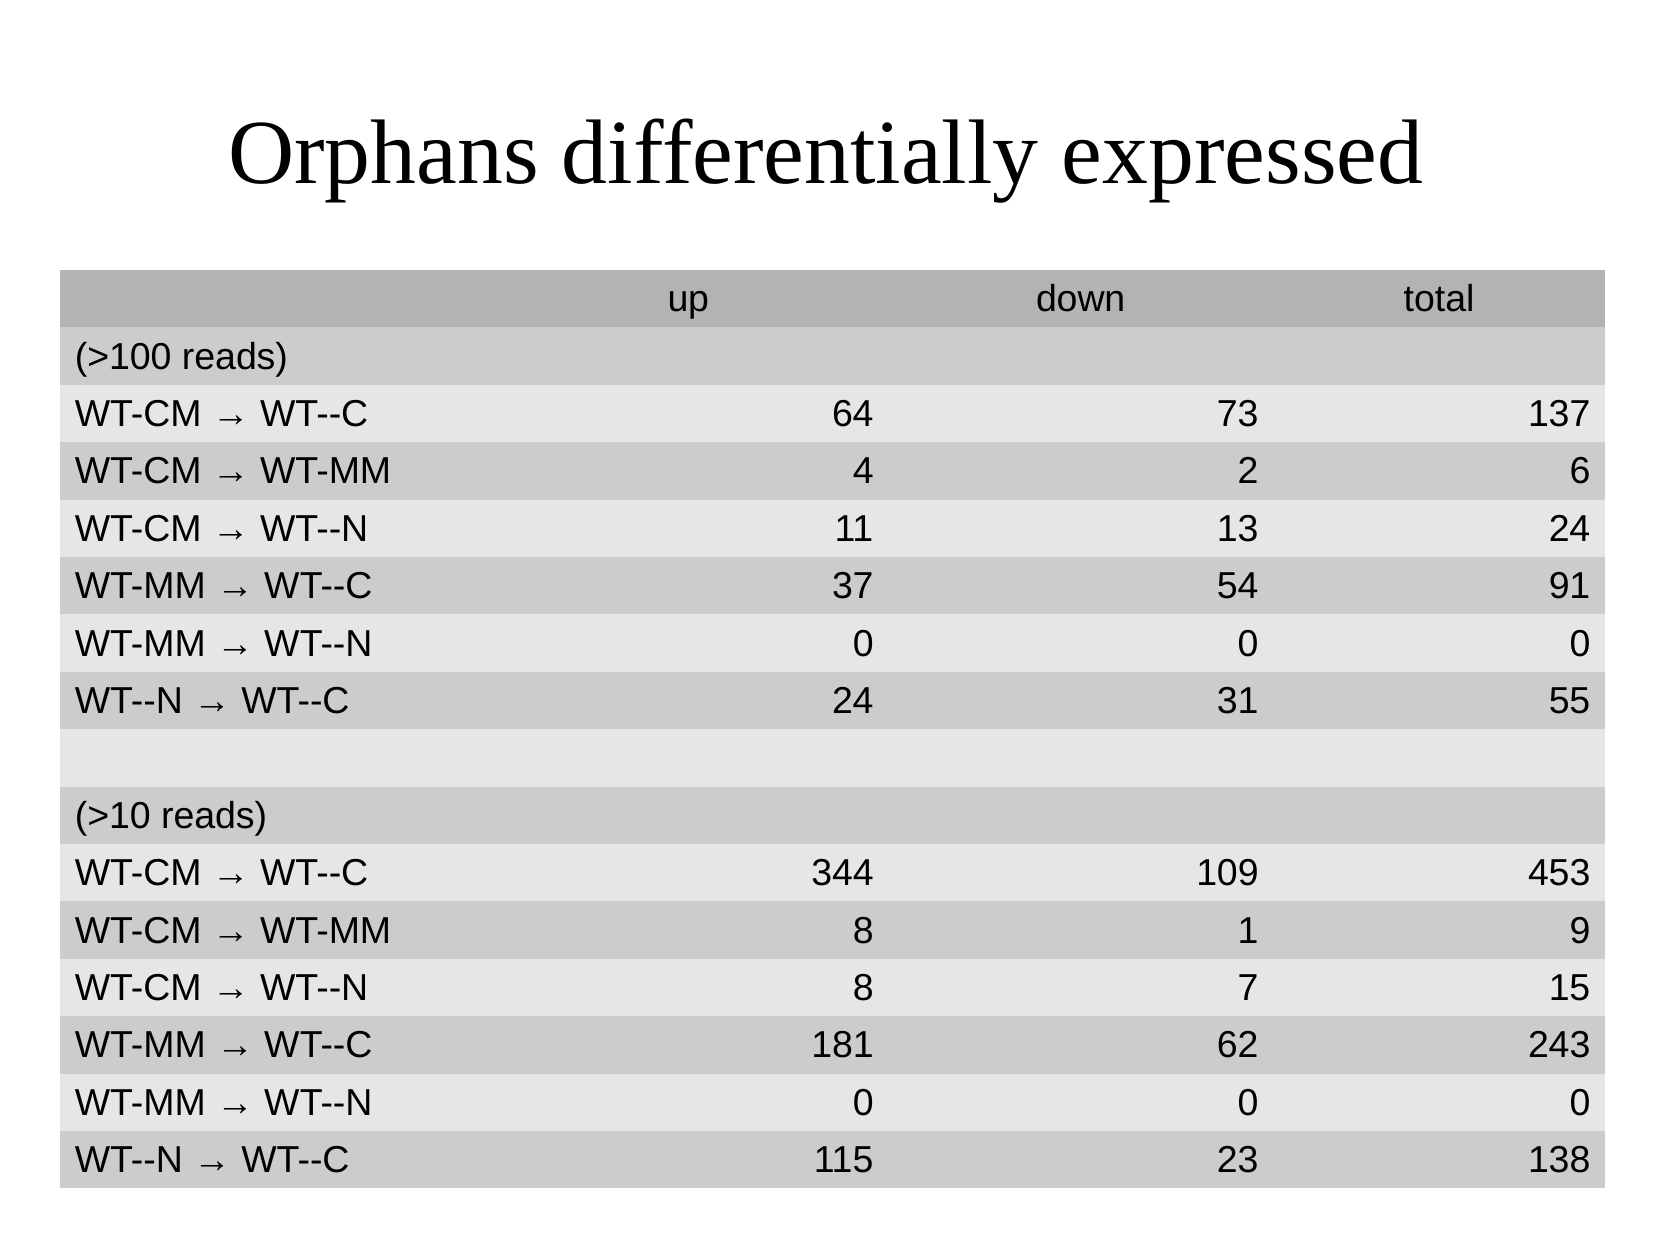

# Orphans differentially expressed
| | up | down | total |
| --- | --- | --- | --- |
| (>100 reads) | | | |
| WT-CM → WT--C | 64 | 73 | 137 |
| WT-CM → WT-MM | 4 | 2 | 6 |
| WT-CM → WT--N | 11 | 13 | 24 |
| WT-MM → WT--C | 37 | 54 | 91 |
| WT-MM → WT--N | 0 | 0 | 0 |
| WT--N → WT--C | 24 | 31 | 55 |
| | | | |
| (>10 reads) | | | |
| WT-CM → WT--C | 344 | 109 | 453 |
| WT-CM → WT-MM | 8 | 1 | 9 |
| WT-CM → WT--N | 8 | 7 | 15 |
| WT-MM → WT--C | 181 | 62 | 243 |
| WT-MM → WT--N | 0 | 0 | 0 |
| WT--N → WT--C | 115 | 23 | 138 |